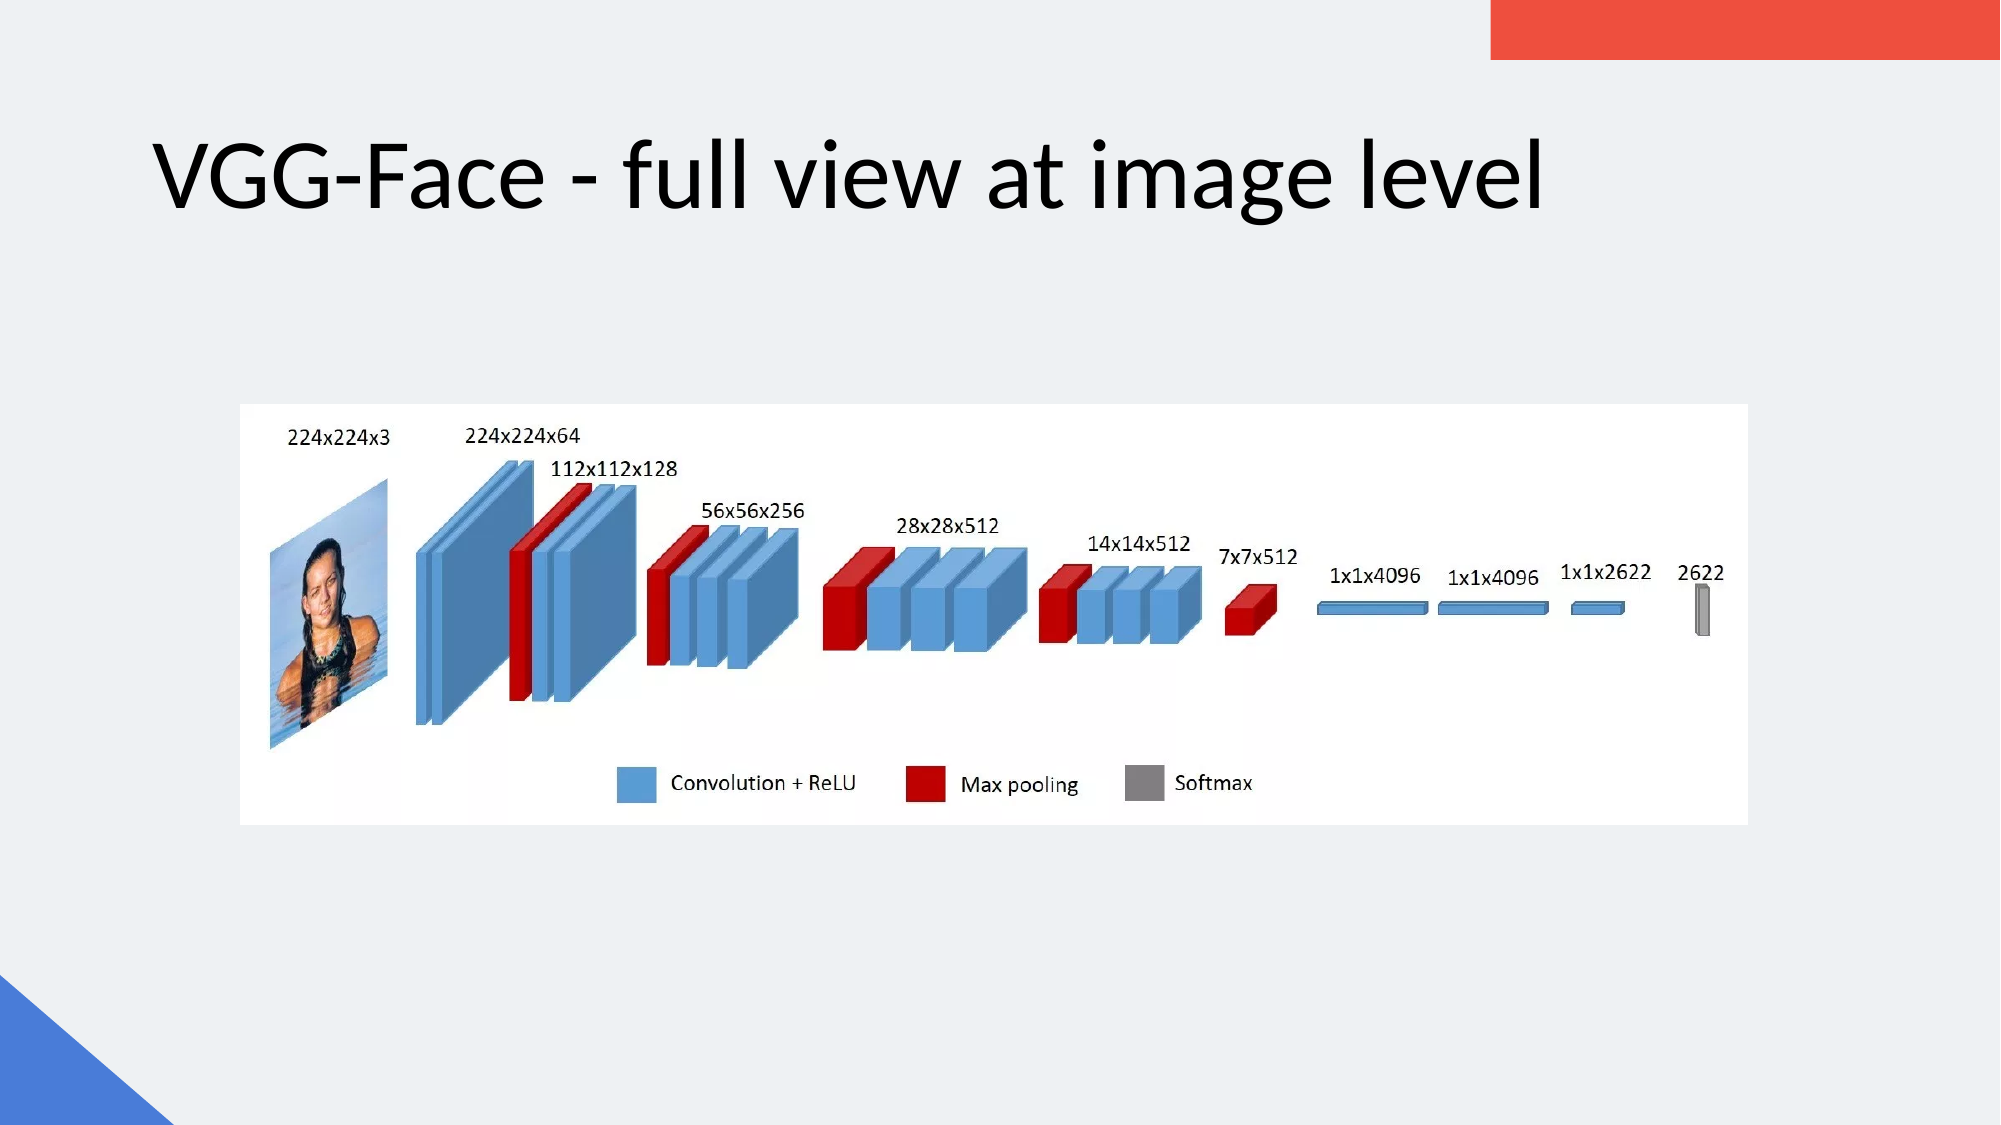

# VGG-Face - full view at image level